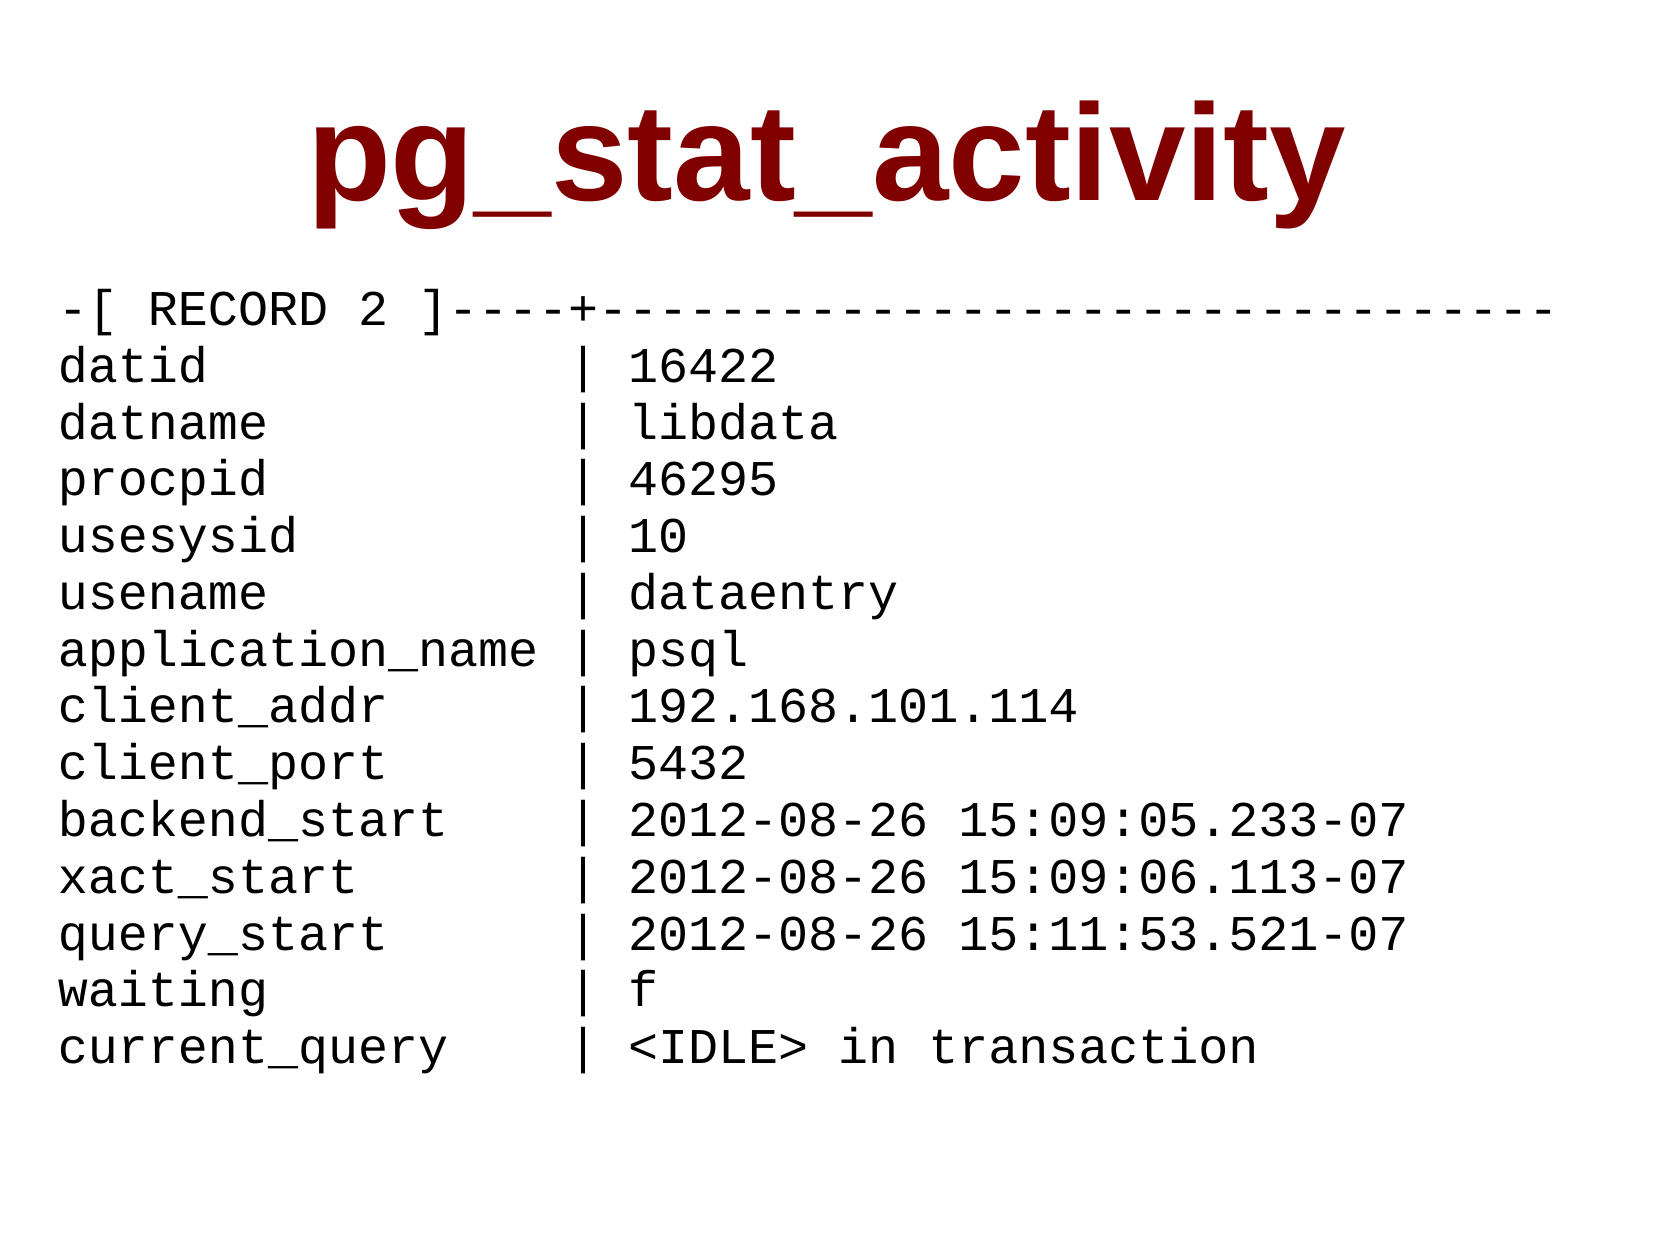

# pg_stat_activity
-[ RECORD 2 ]----+--------------------------------
datid | 16422
datname | libdata
procpid | 46295
usesysid | 10
usename | dataentry
application_name | psql
client_addr | 192.168.101.114
client_port | 5432
backend_start | 2012-08-26 15:09:05.233-07
xact_start | 2012-08-26 15:09:06.113-07
query_start | 2012-08-26 15:11:53.521-07
waiting | f
current_query | <IDLE> in transaction